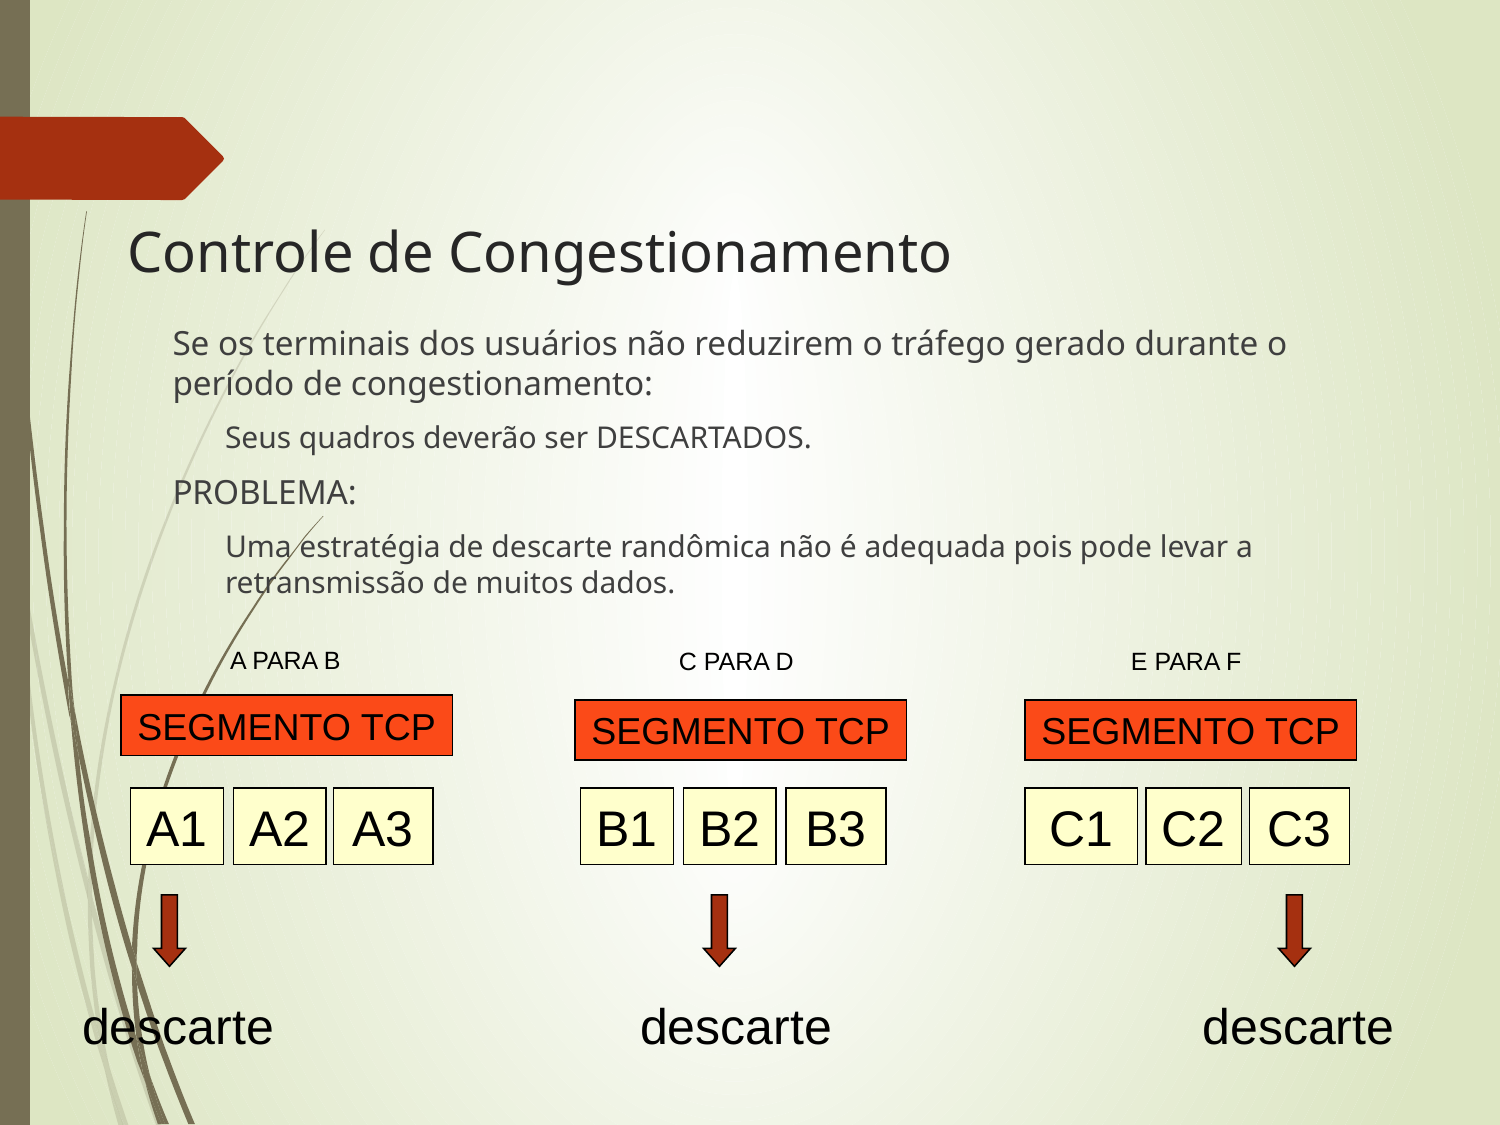

# Controle de Congestionamento
Se os terminais dos usuários não reduzirem o tráfego gerado durante o período de congestionamento:
Seus quadros deverão ser DESCARTADOS.
PROBLEMA:
Uma estratégia de descarte randômica não é adequada pois pode levar a retransmissão de muitos dados.
A PARA B
C PARA D
E PARA F
SEGMENTO TCP
SEGMENTO TCP
SEGMENTO TCP
A1
A2
A3
B1
B2
B3
C1
C2
C3
descarte
descarte
descarte